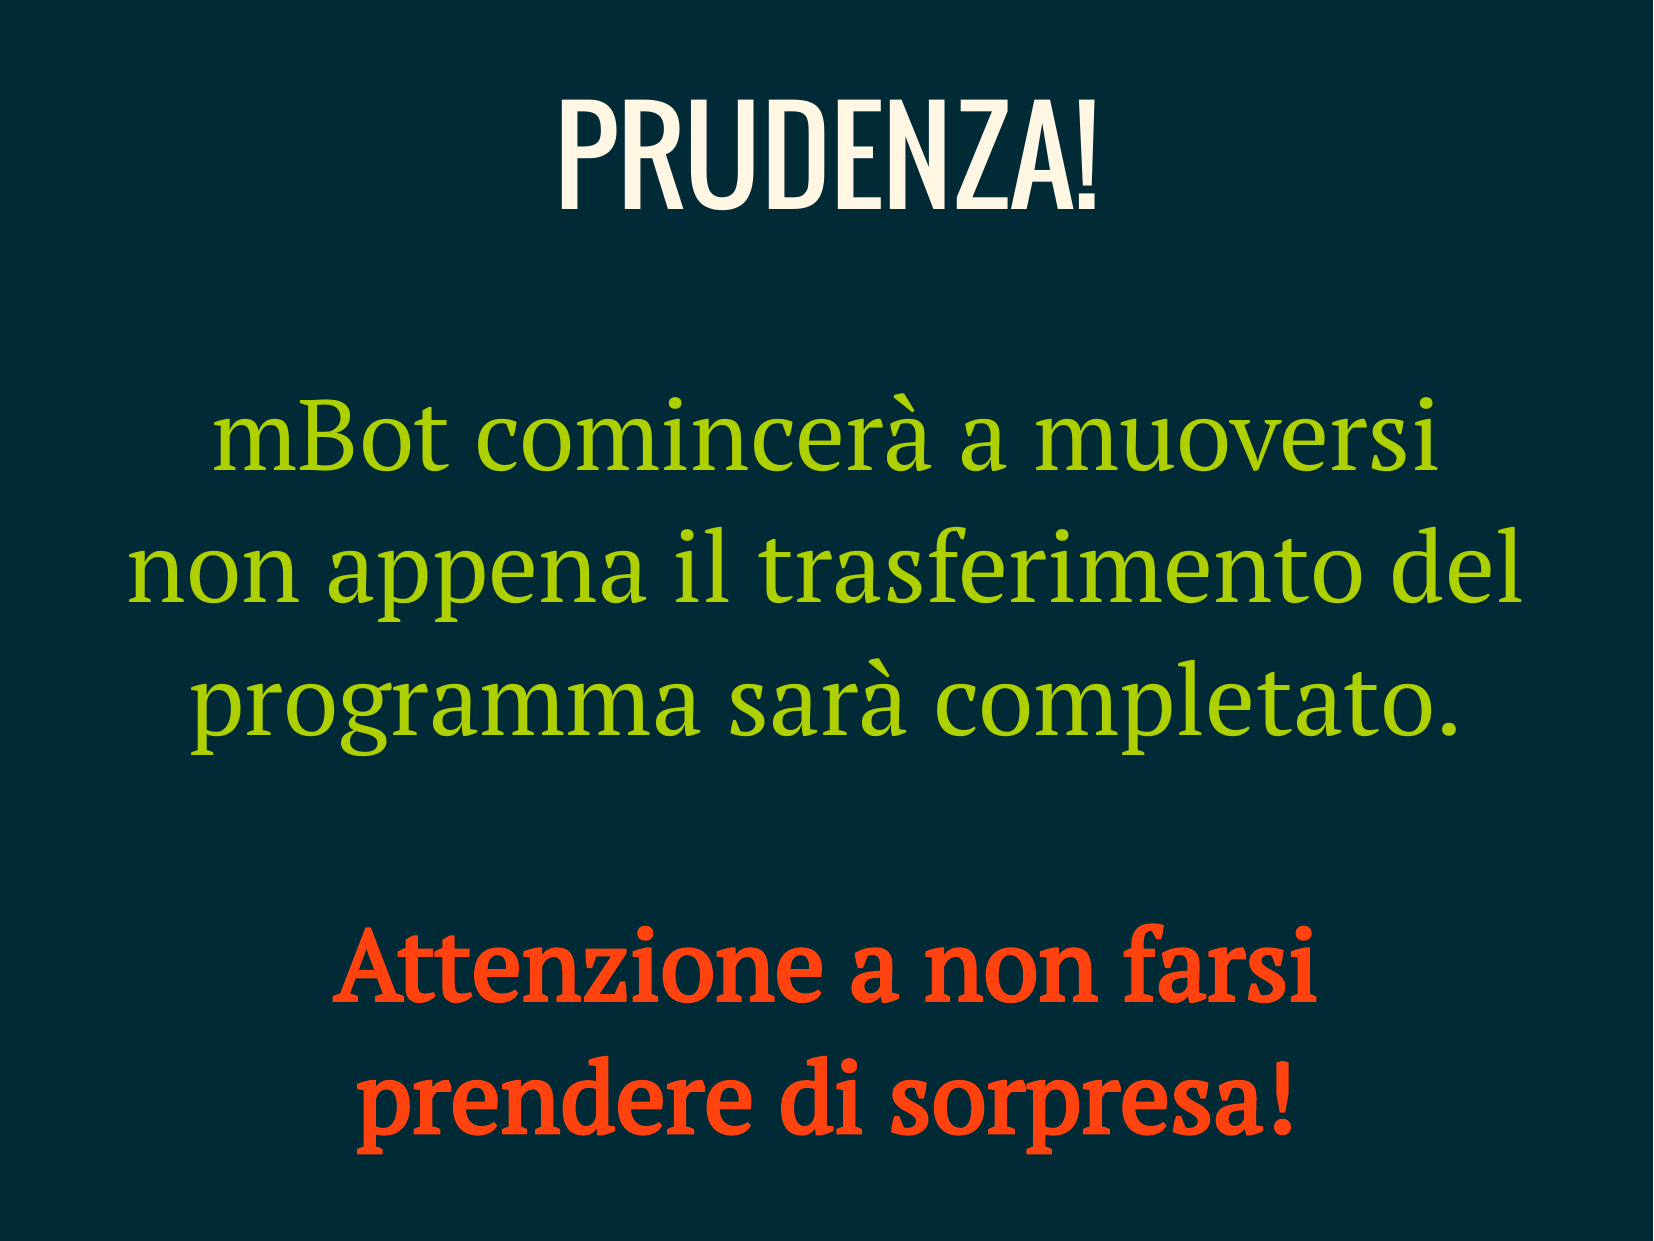

# Prudenza!
mBot comincerà a muoversi
non appena il trasferimento del
programma sarà completato.
Attenzione a non farsi
prendere di sorpresa!